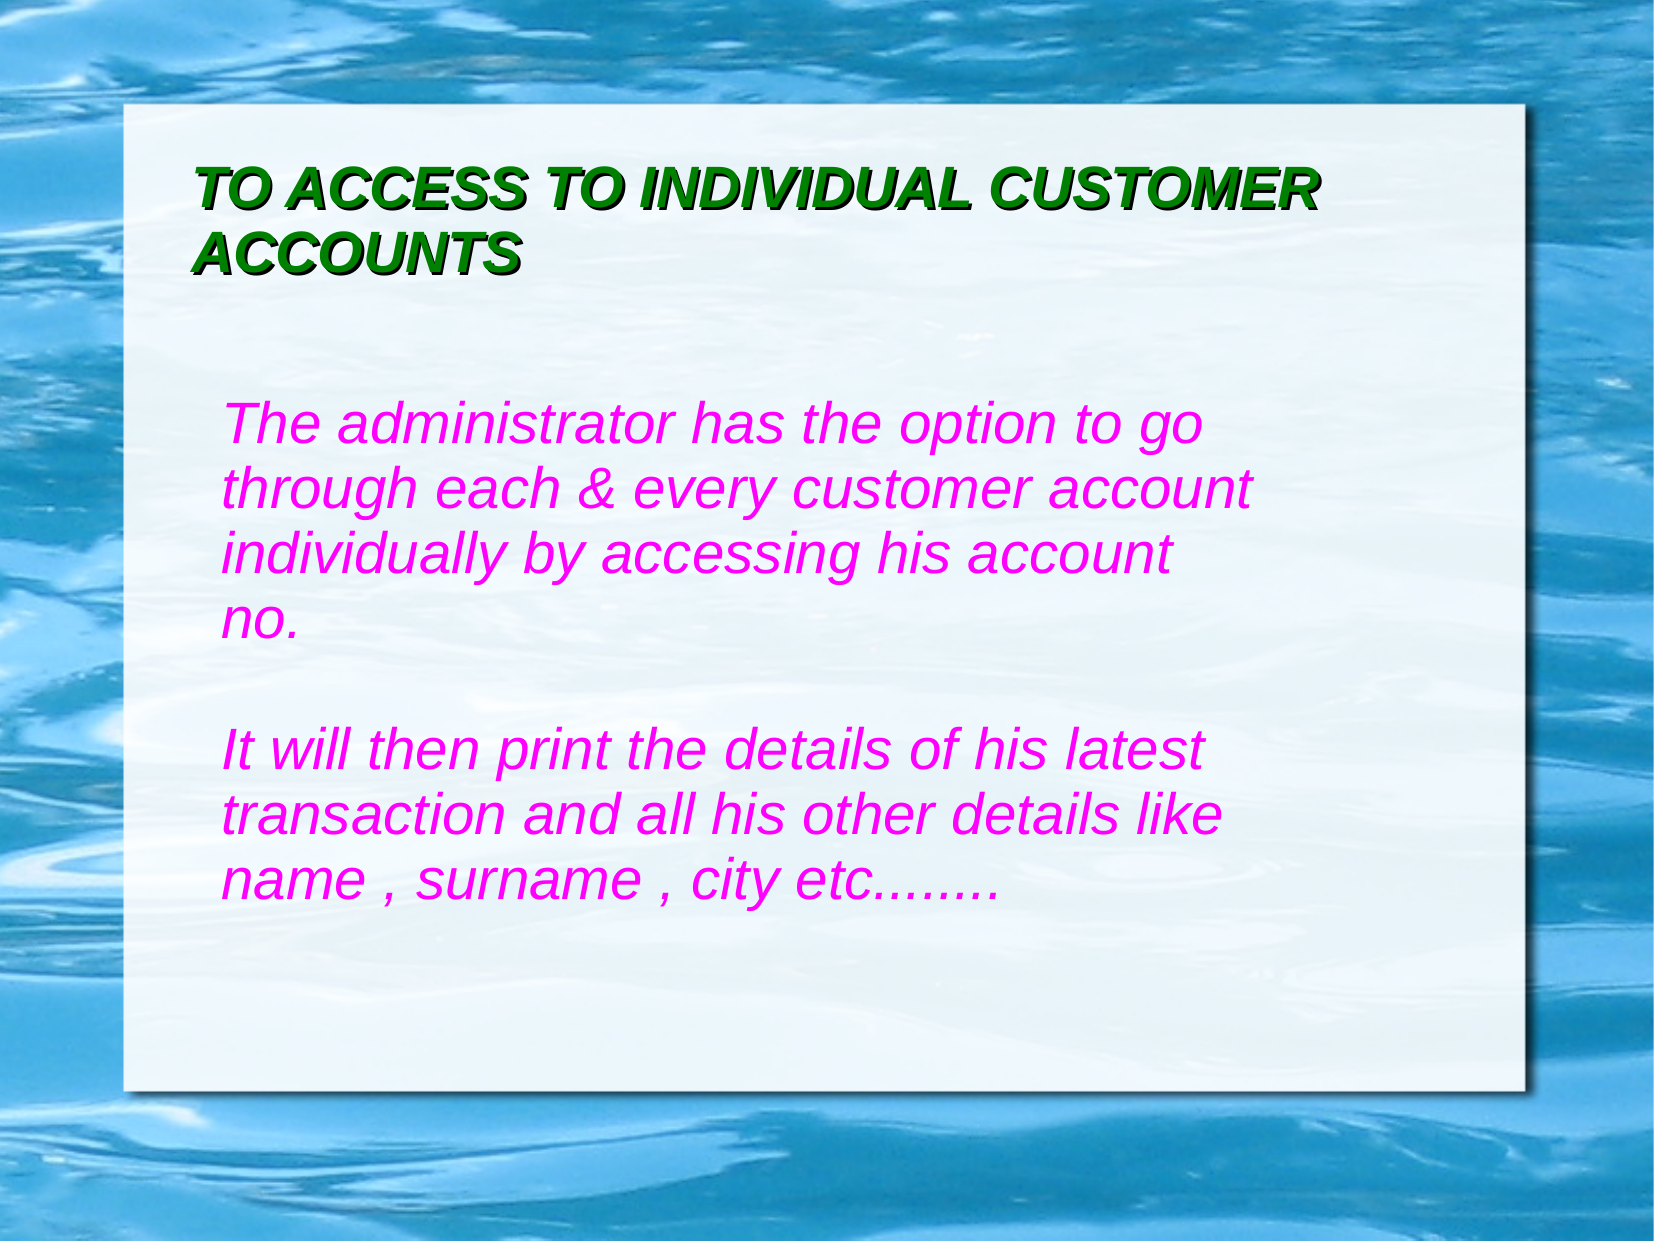

TO ACCESS TO INDIVIDUAL CUSTOMER ACCOUNTS
The administrator has the option to go through each & every customer account individually by accessing his account no.
It will then print the details of his latest transaction and all his other details like name , surname , city etc........